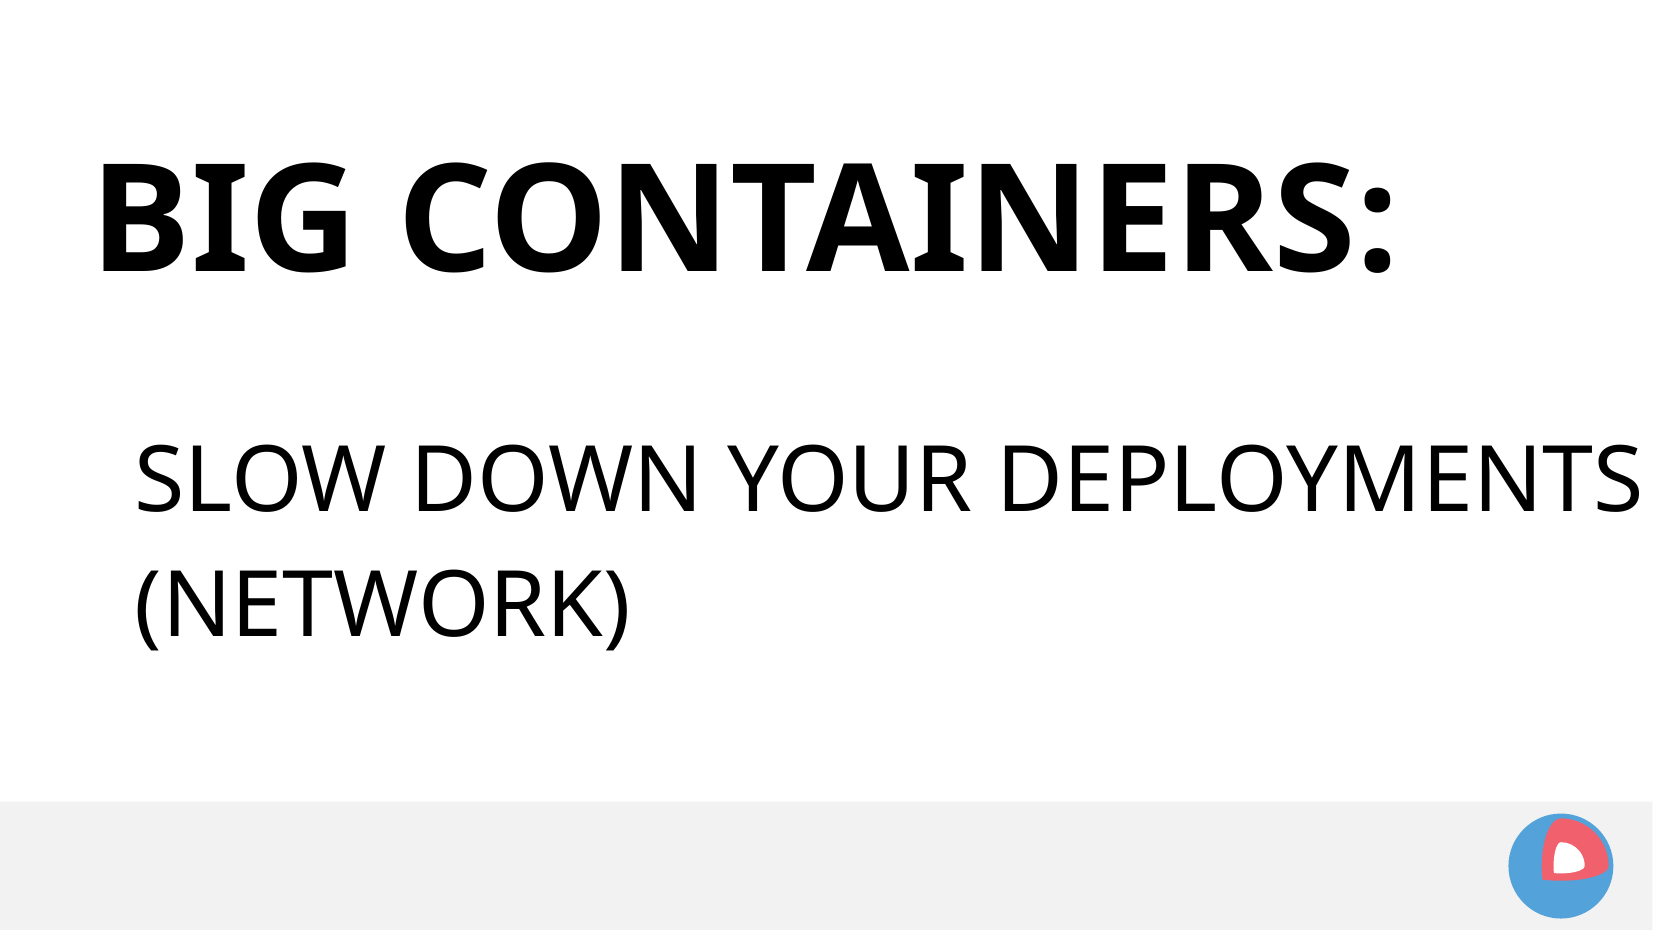

BIG CONTAINERS:
SLOW DOWN YOUR DEPLOYMENTS
(NETWORK)